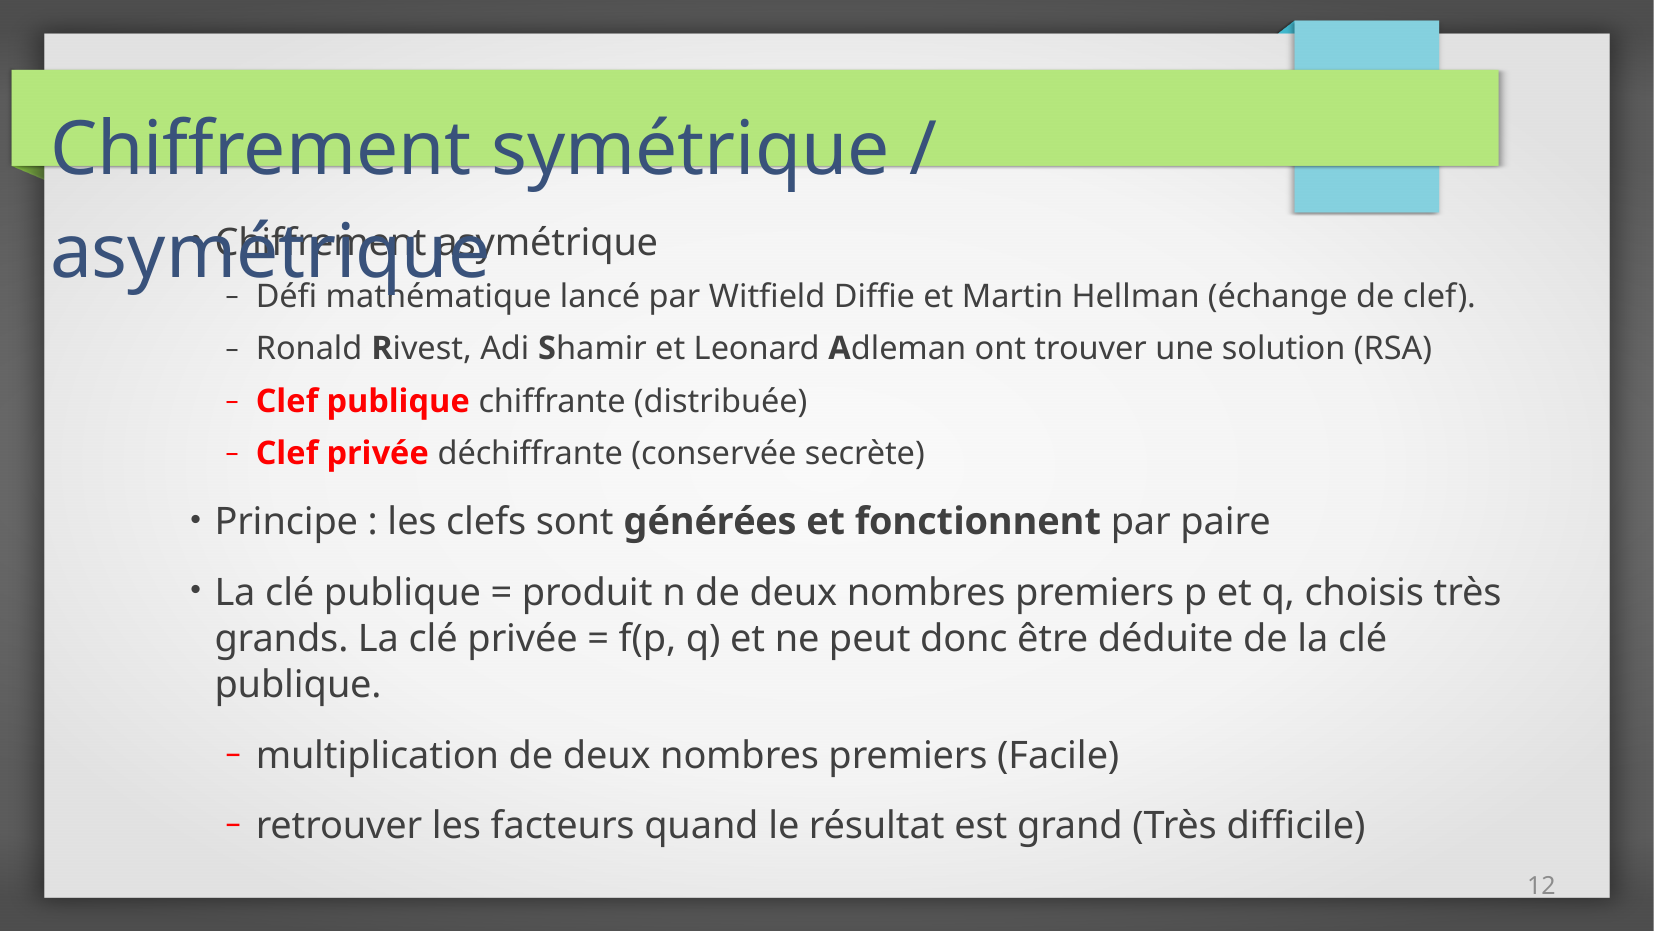

Chiffrement symétrique / asymétrique
Chiffrement asymétrique
Défi mathématique lancé par Witfield Diffie et Martin Hellman (échange de clef).
Ronald Rivest, Adi Shamir et Leonard Adleman ont trouver une solution (RSA)
Clef publique chiffrante (distribuée)
Clef privée déchiffrante (conservée secrète)
Principe : les clefs sont générées et fonctionnent par paire
La clé publique = produit n de deux nombres premiers p et q, choisis très grands. La clé privée = f(p, q) et ne peut donc être déduite de la clé publique.
multiplication de deux nombres premiers (Facile)
retrouver les facteurs quand le résultat est grand (Très difficile)
12